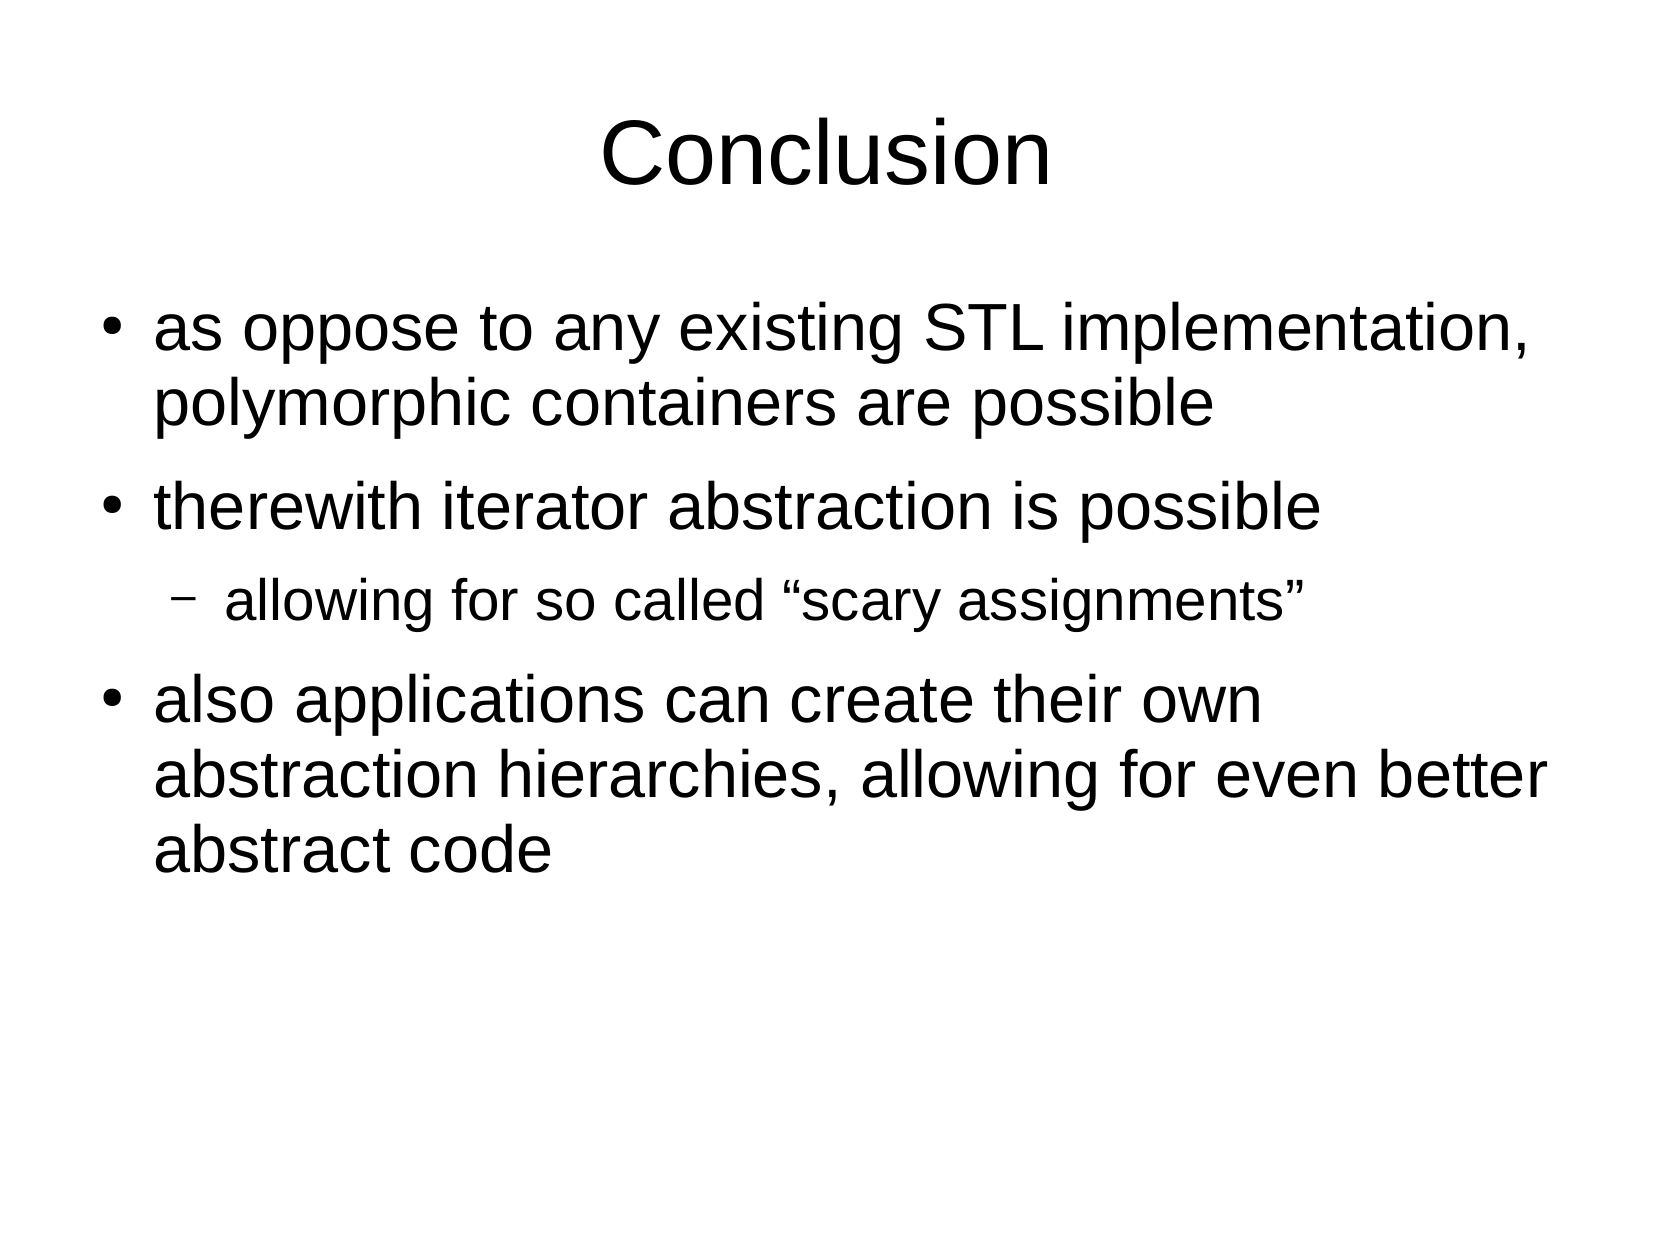

# Conclusion
as oppose to any existing STL implementation, polymorphic containers are possible
therewith iterator abstraction is possible
allowing for so called “scary assignments”
also applications can create their own abstraction hierarchies, allowing for even better abstract code